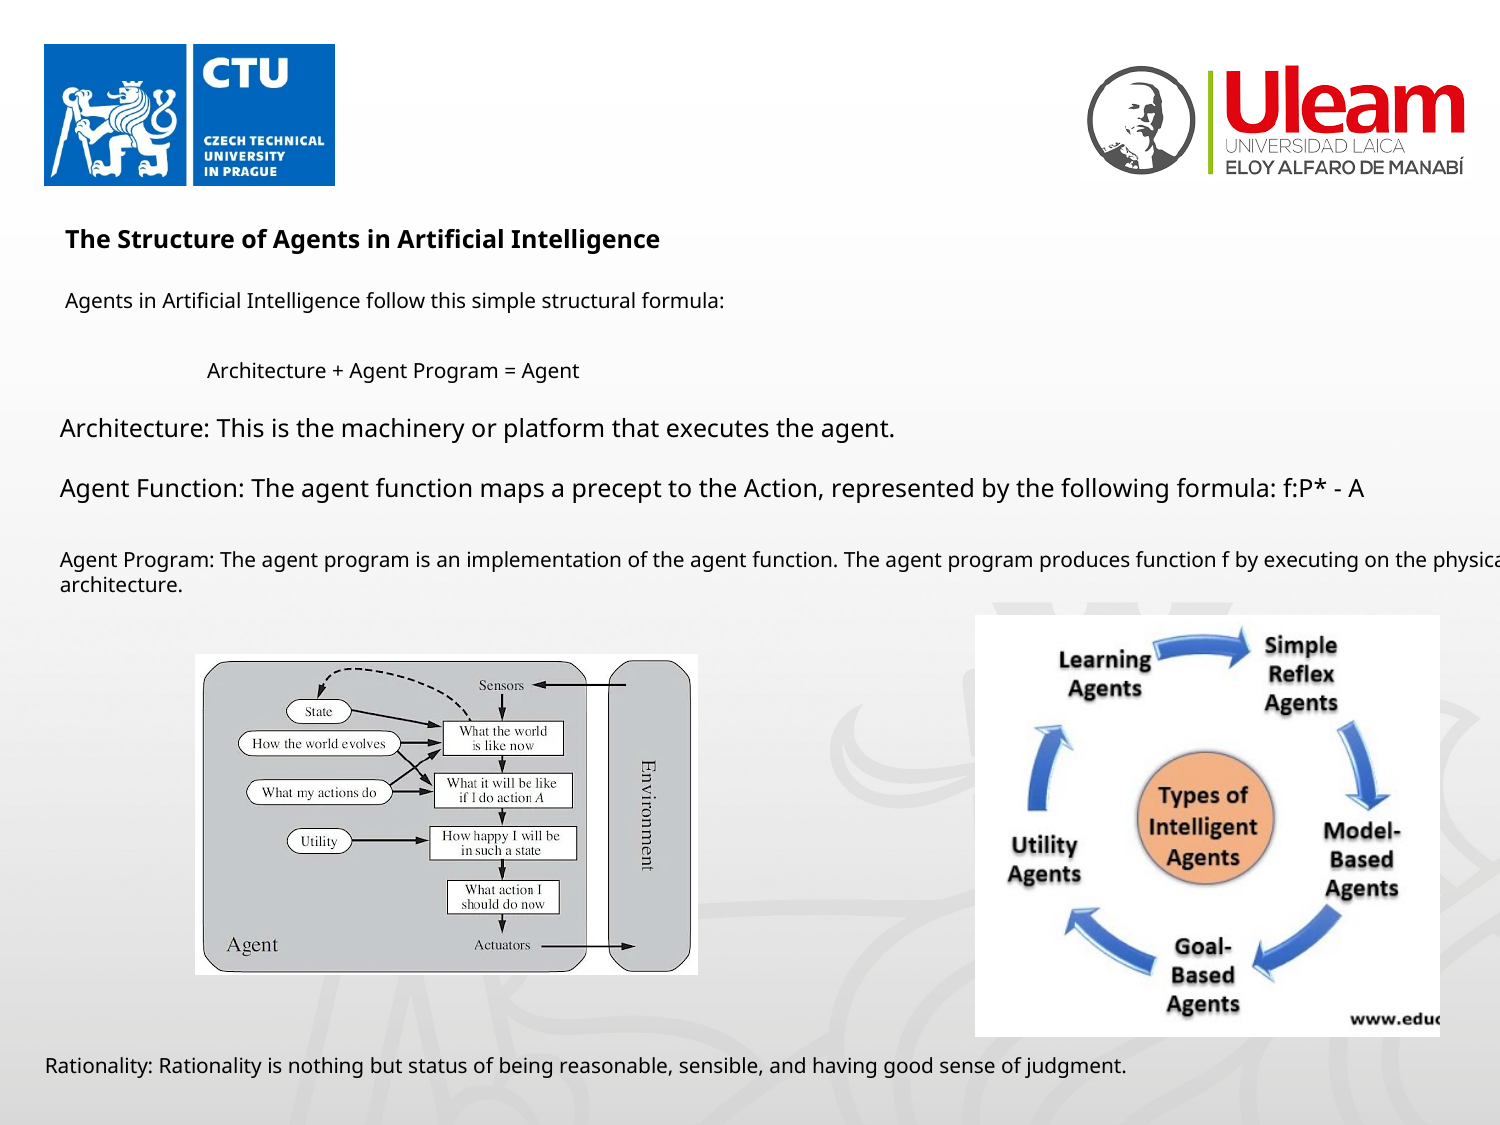

# The Structure of Agents in Artificial Intelligence
Agents in Artificial Intelligence follow this simple structural formula:
Architecture + Agent Program = Agent
Architecture: This is the machinery or platform that executes the agent.
Agent Function: The agent function maps a precept to the Action, represented by the following formula: f:P* - A
Agent Program: The agent program is an implementation of the agent function. The agent program produces function f by executing on the physical architecture.
Rationality: Rationality is nothing but status of being reasonable, sensible, and having good sense of judgment.